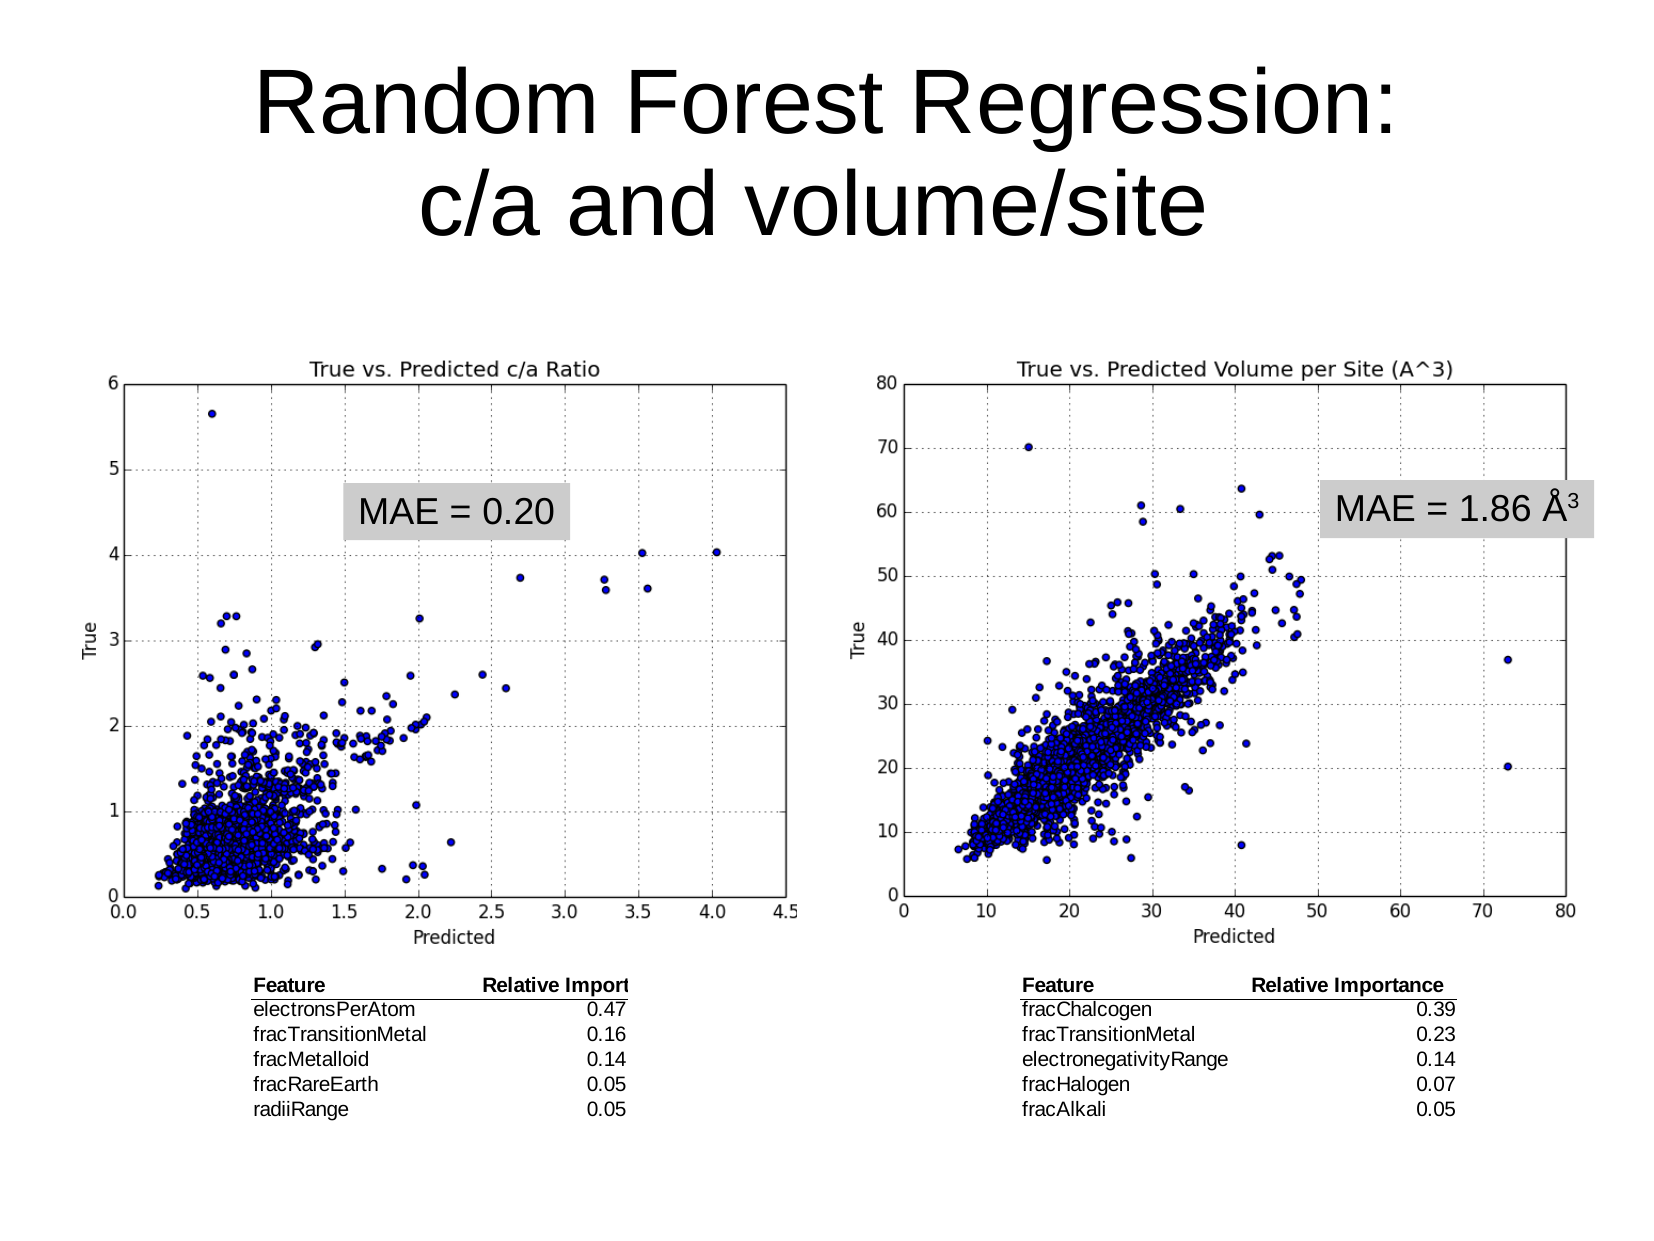

# Random Forest Regression: c/a and volume/site
MAE = 1.86 Å3
MAE = 0.20